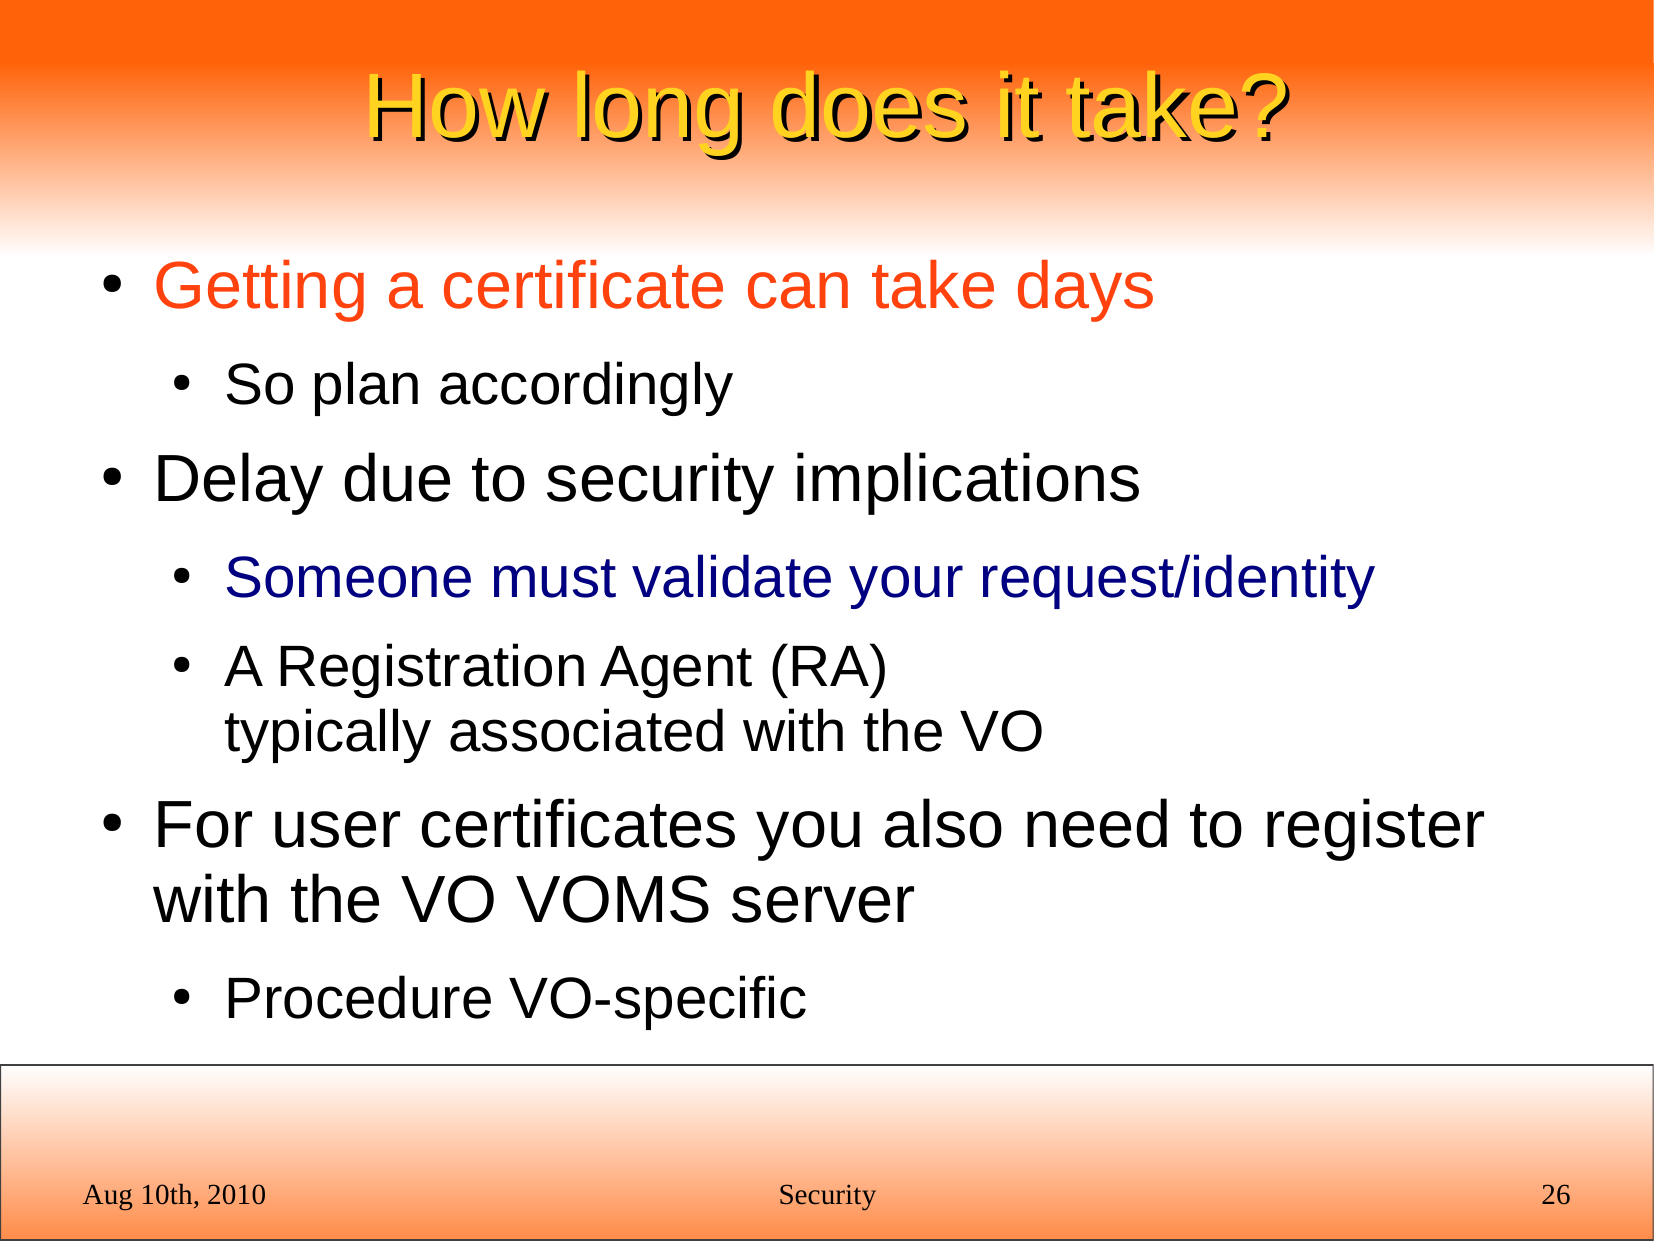

# How long does it take?
Getting a certificate can take days
So plan accordingly
Delay due to security implications
Someone must validate your request/identity
A Registration Agent (RA)
typically associated with the VO
For user certificates you also need to register with the VO VOMS server
Procedure VO-specific
Aug 10th, 2010
Security
26